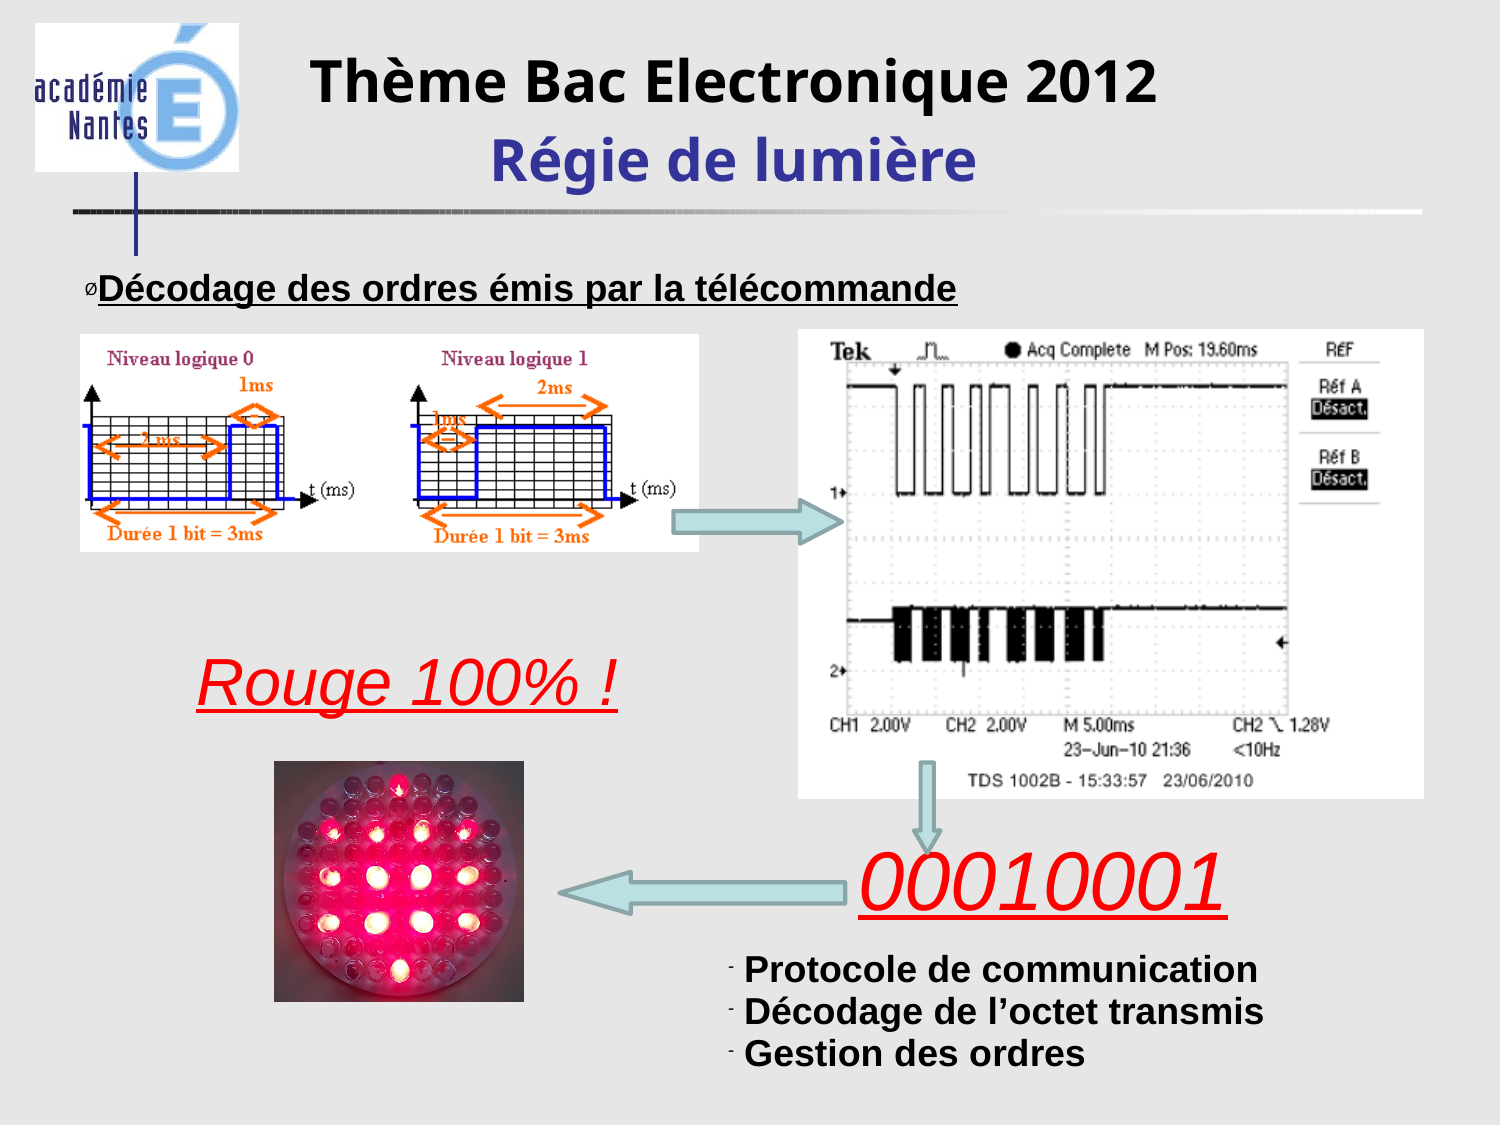

Thème Bac Electronique 2012
Régie de lumière
Décodage des ordres émis par la télécommande
Rouge 100% !
00010001
 Protocole de communication
 Décodage de l’octet transmis
 Gestion des ordres